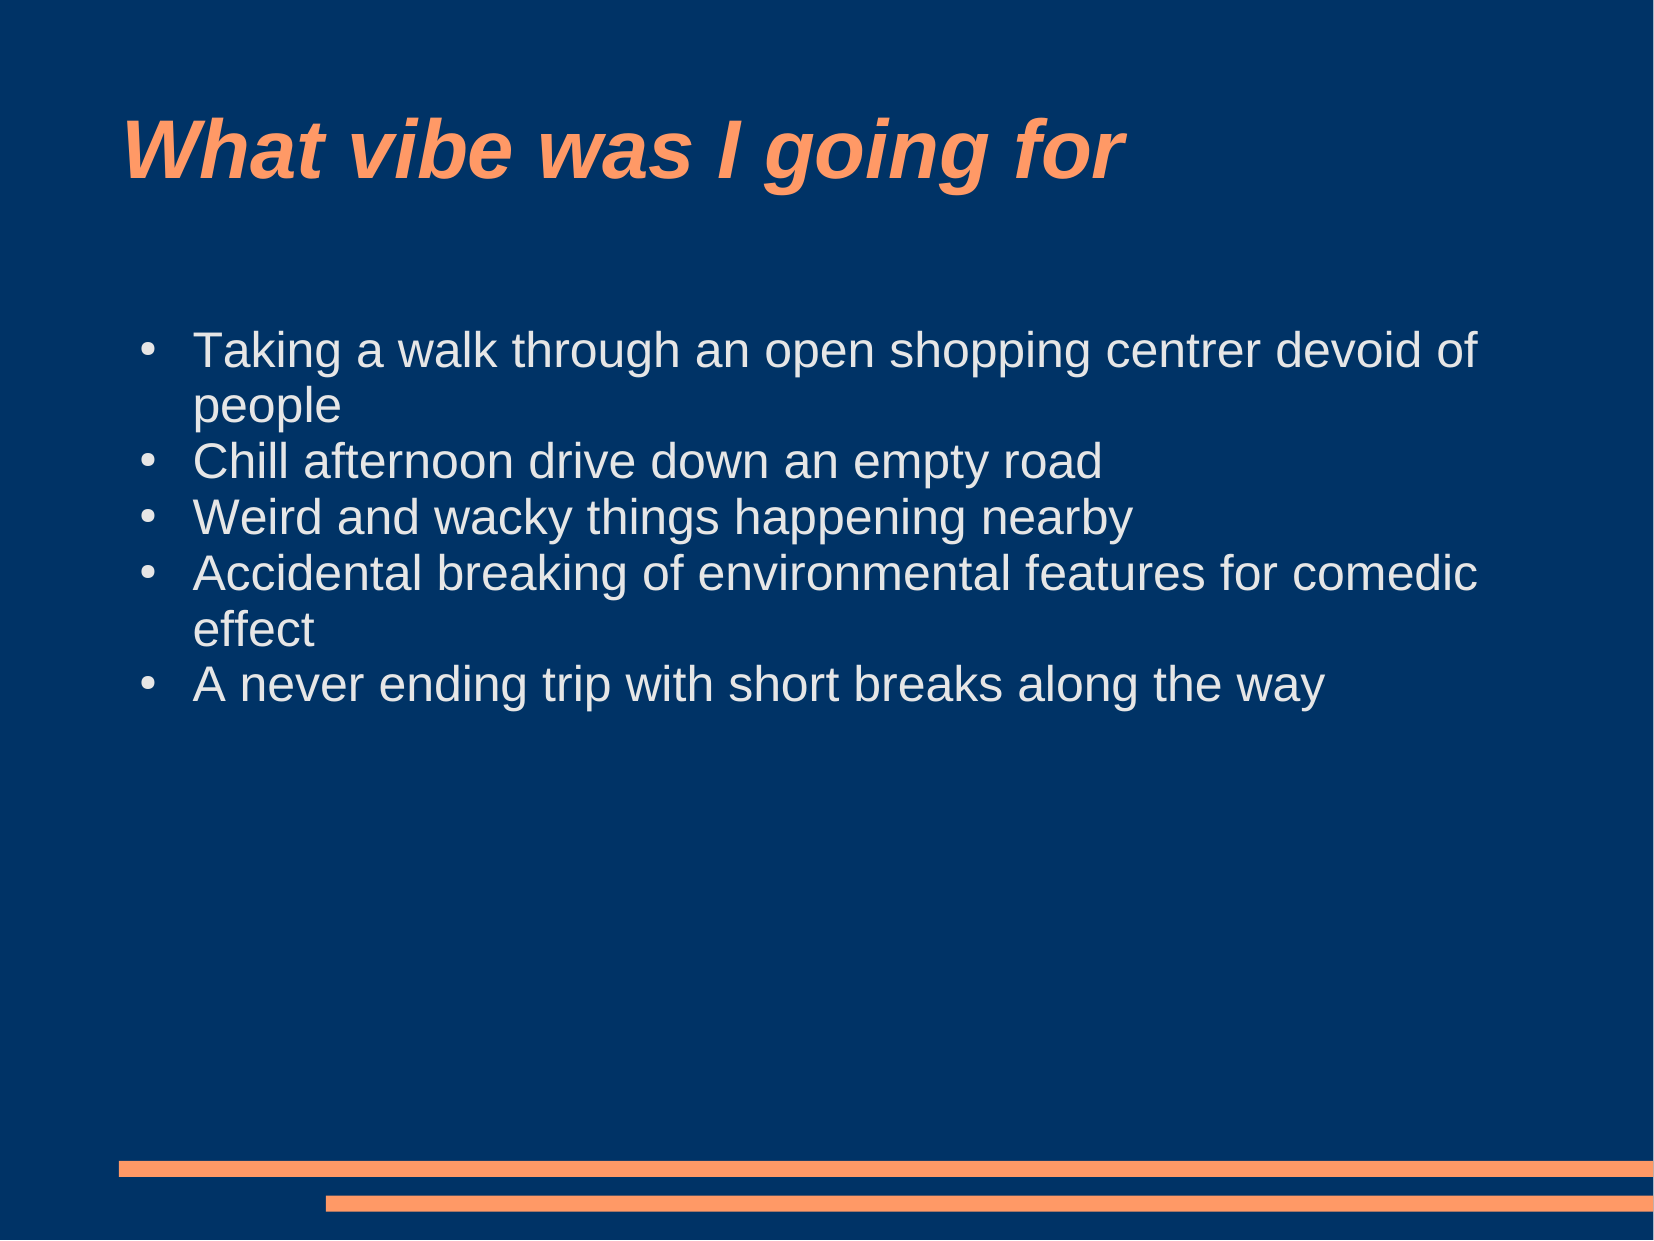

# What vibe was I going for
Taking a walk through an open shopping centrer devoid of people
Chill afternoon drive down an empty road
Weird and wacky things happening nearby
Accidental breaking of environmental features for comedic effect
A never ending trip with short breaks along the way